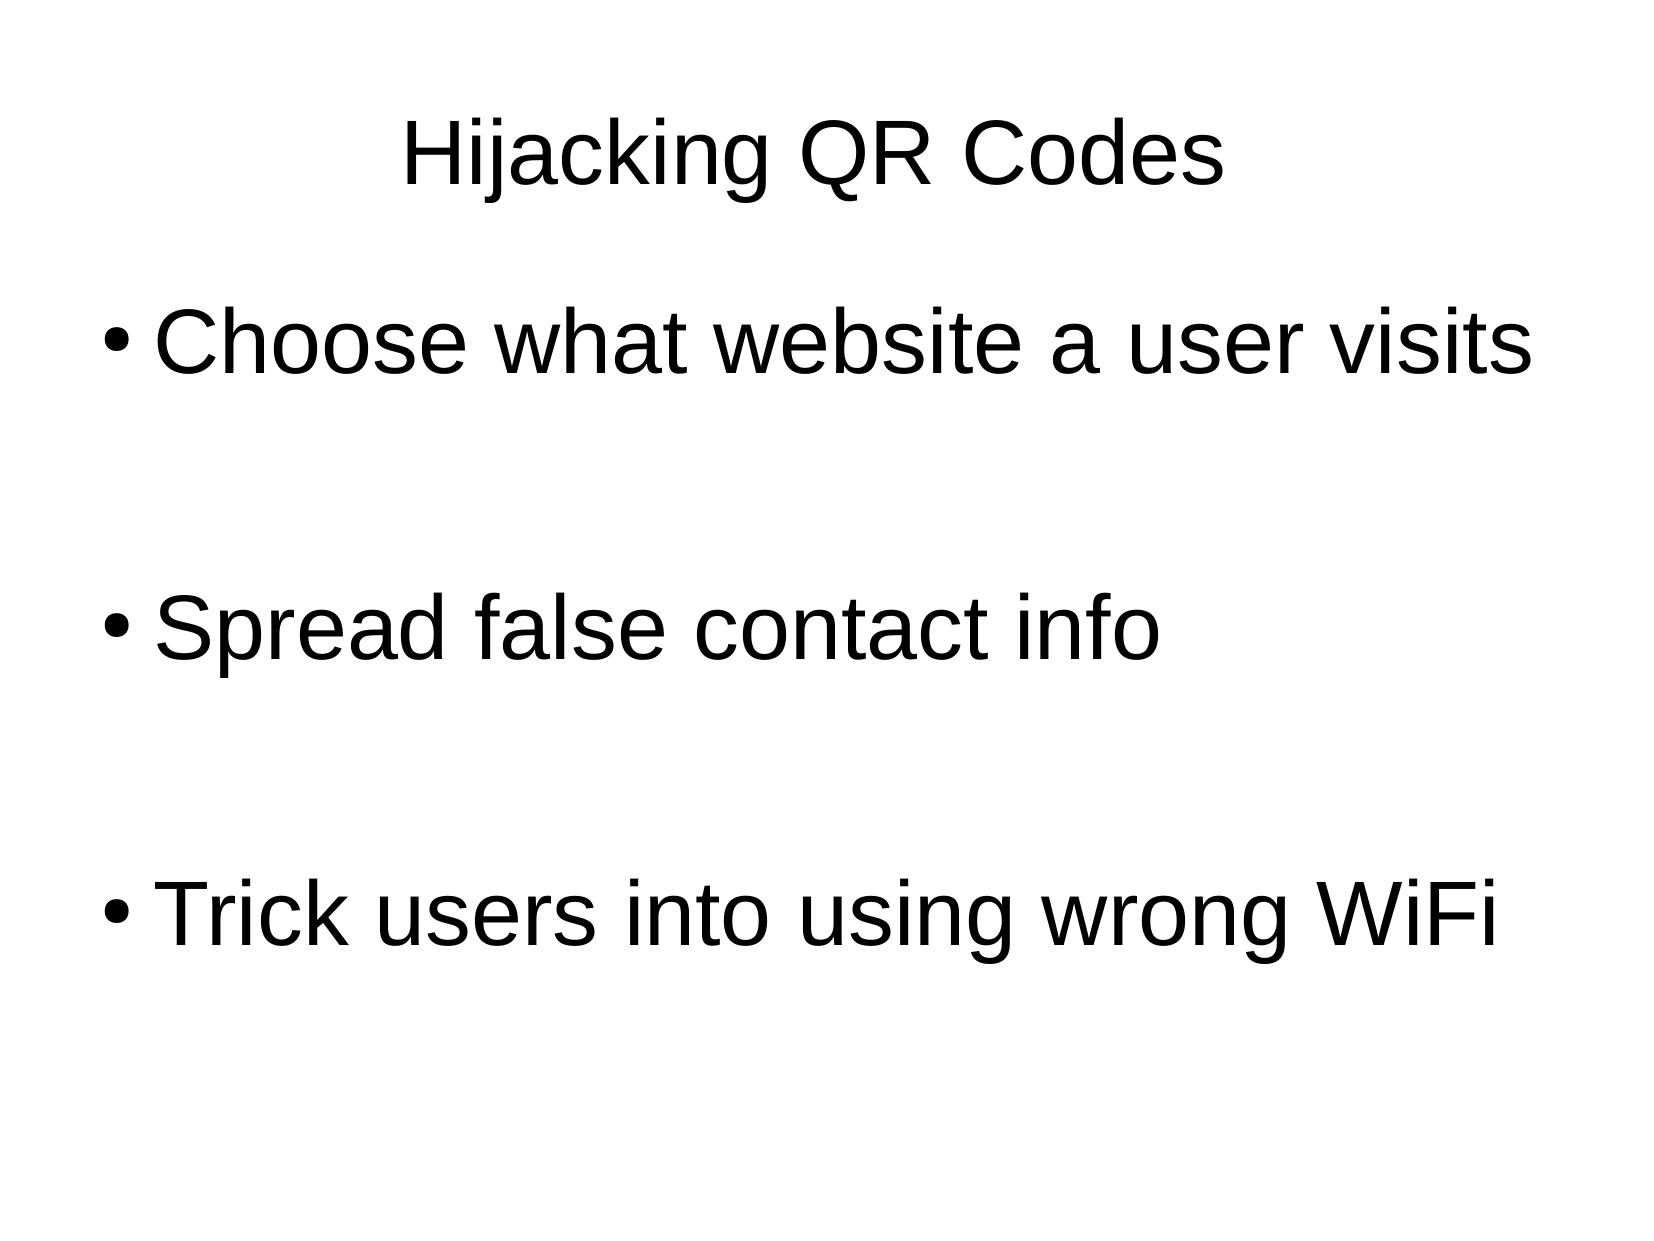

# Hijacking QR Codes
Choose what website a user visits
Spread false contact info
Trick users into using wrong WiFi